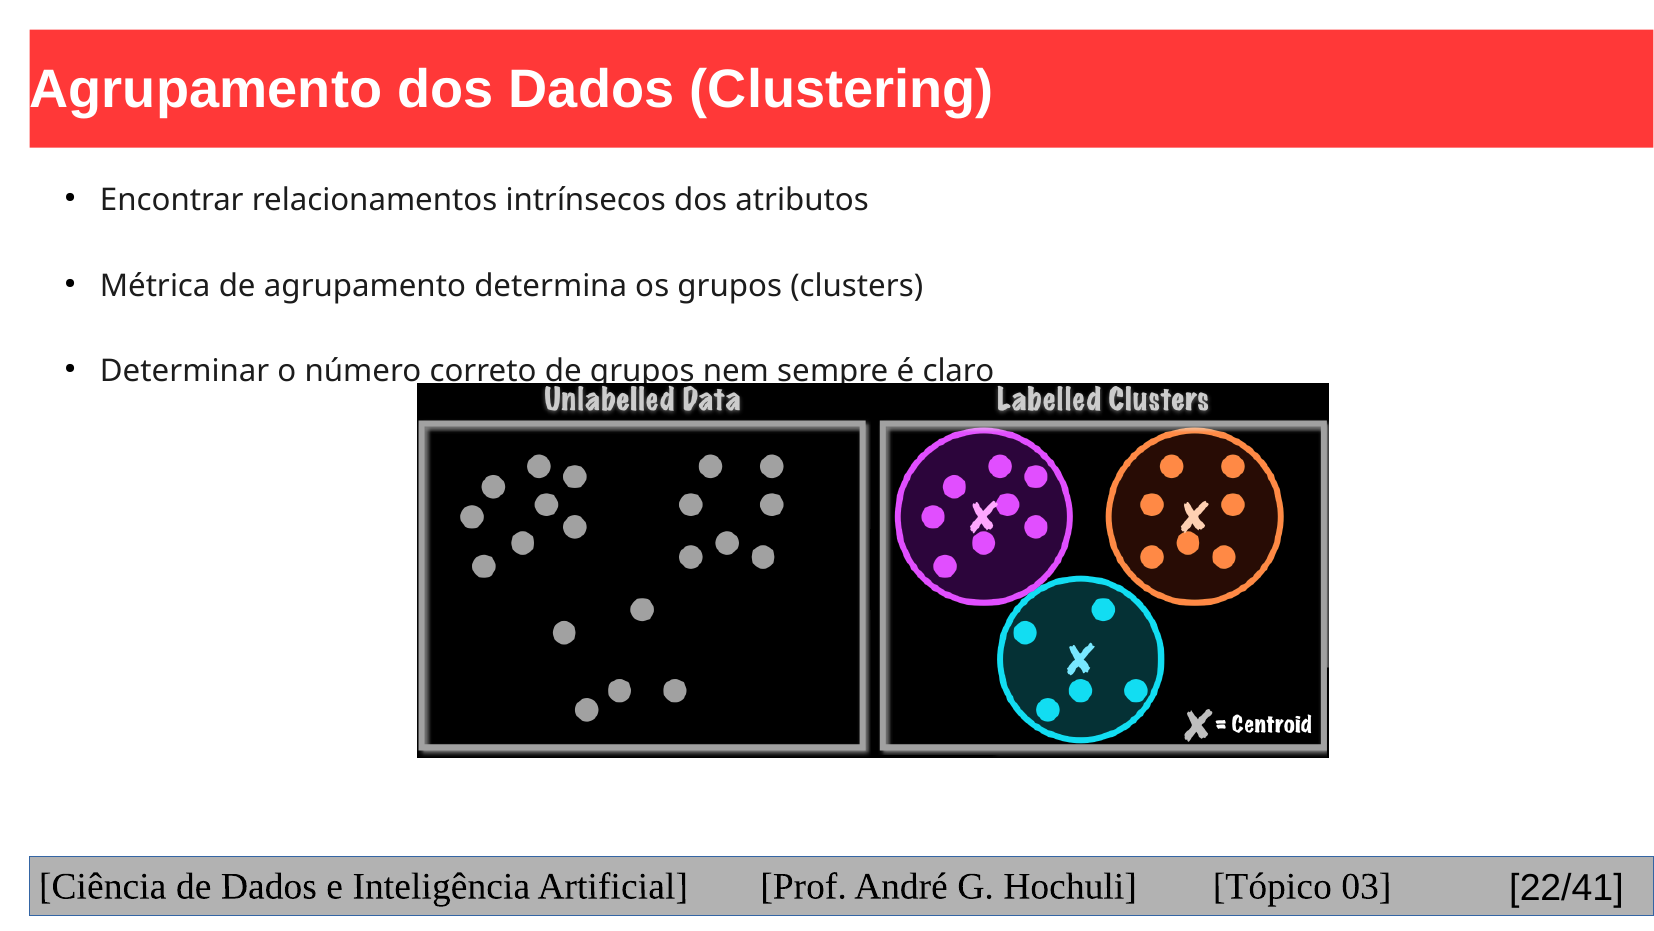

# Agrupamento dos Dados (Clustering)
Encontrar relacionamentos intrínsecos dos atributos
Métrica de agrupamento determina os grupos (clusters)
Determinar o número correto de grupos nem sempre é claro